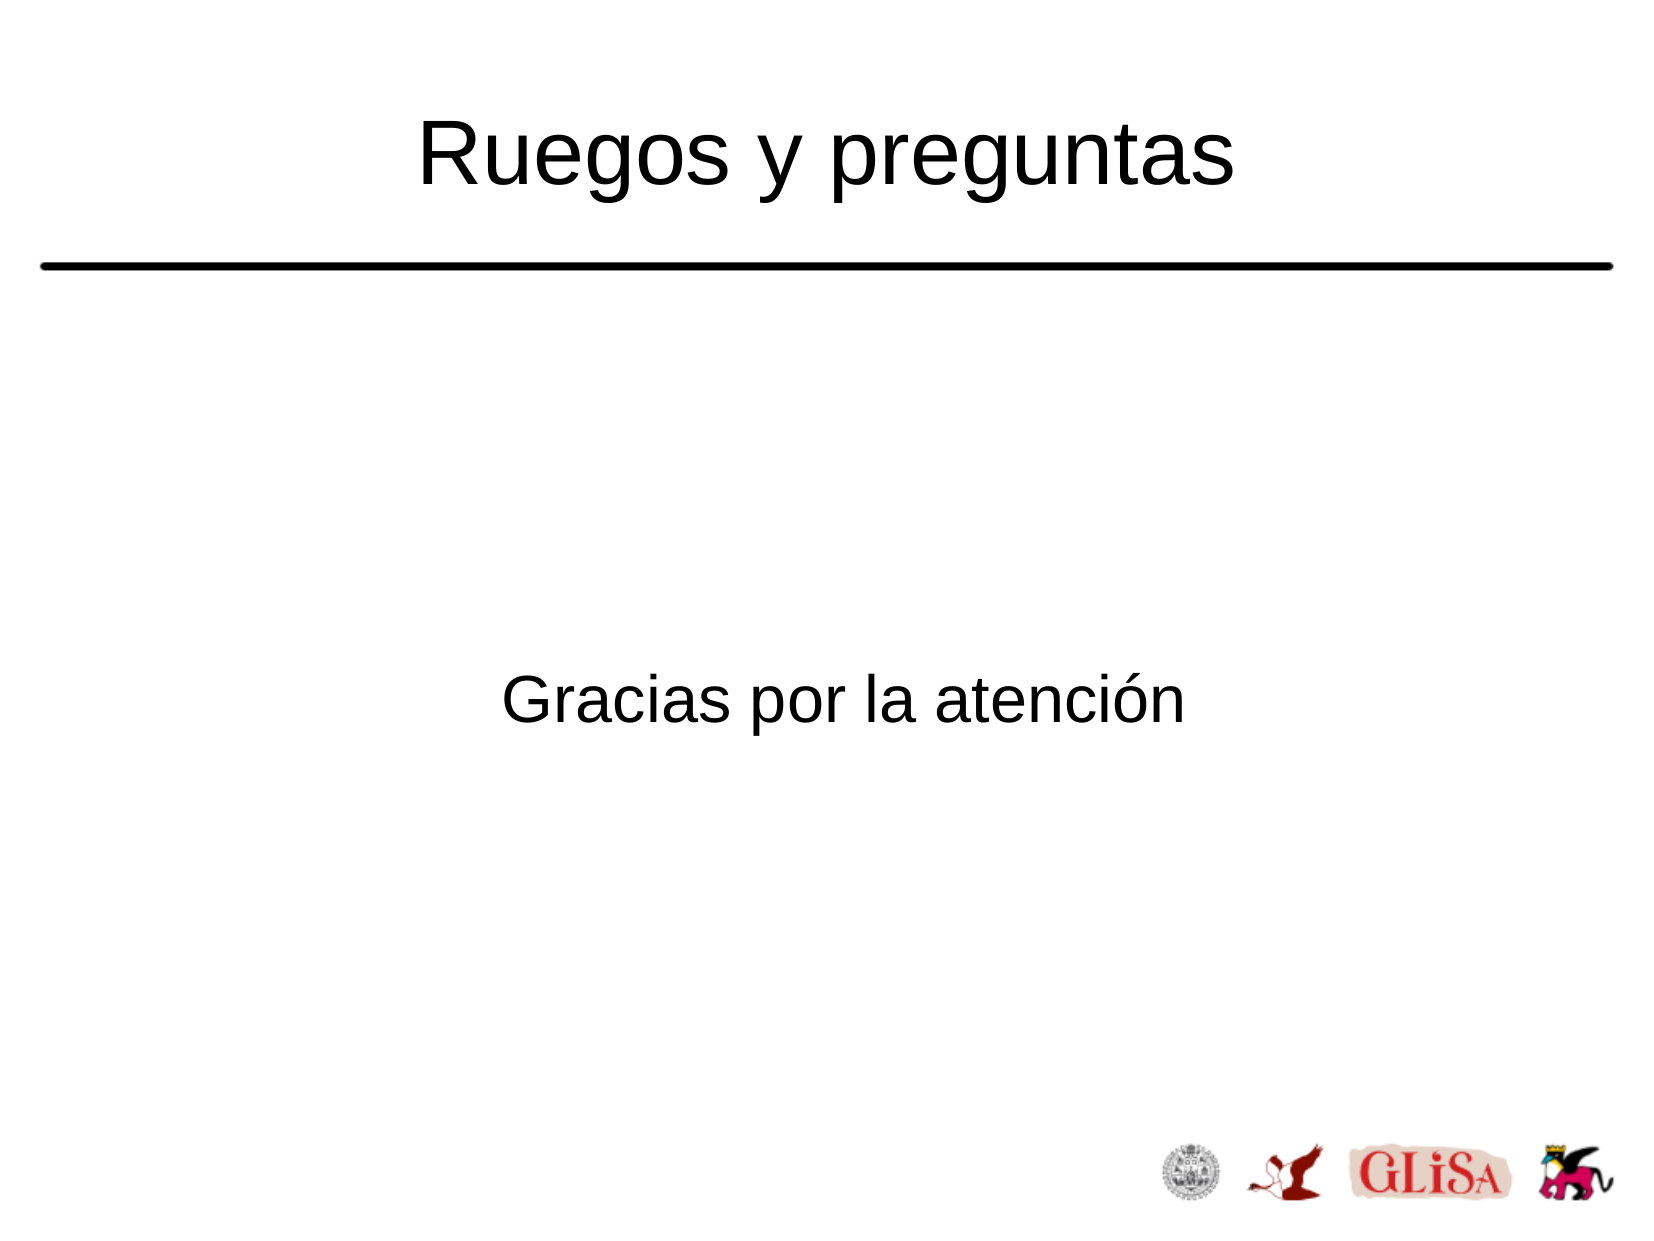

# Ruegos y preguntas
Gracias por la atención